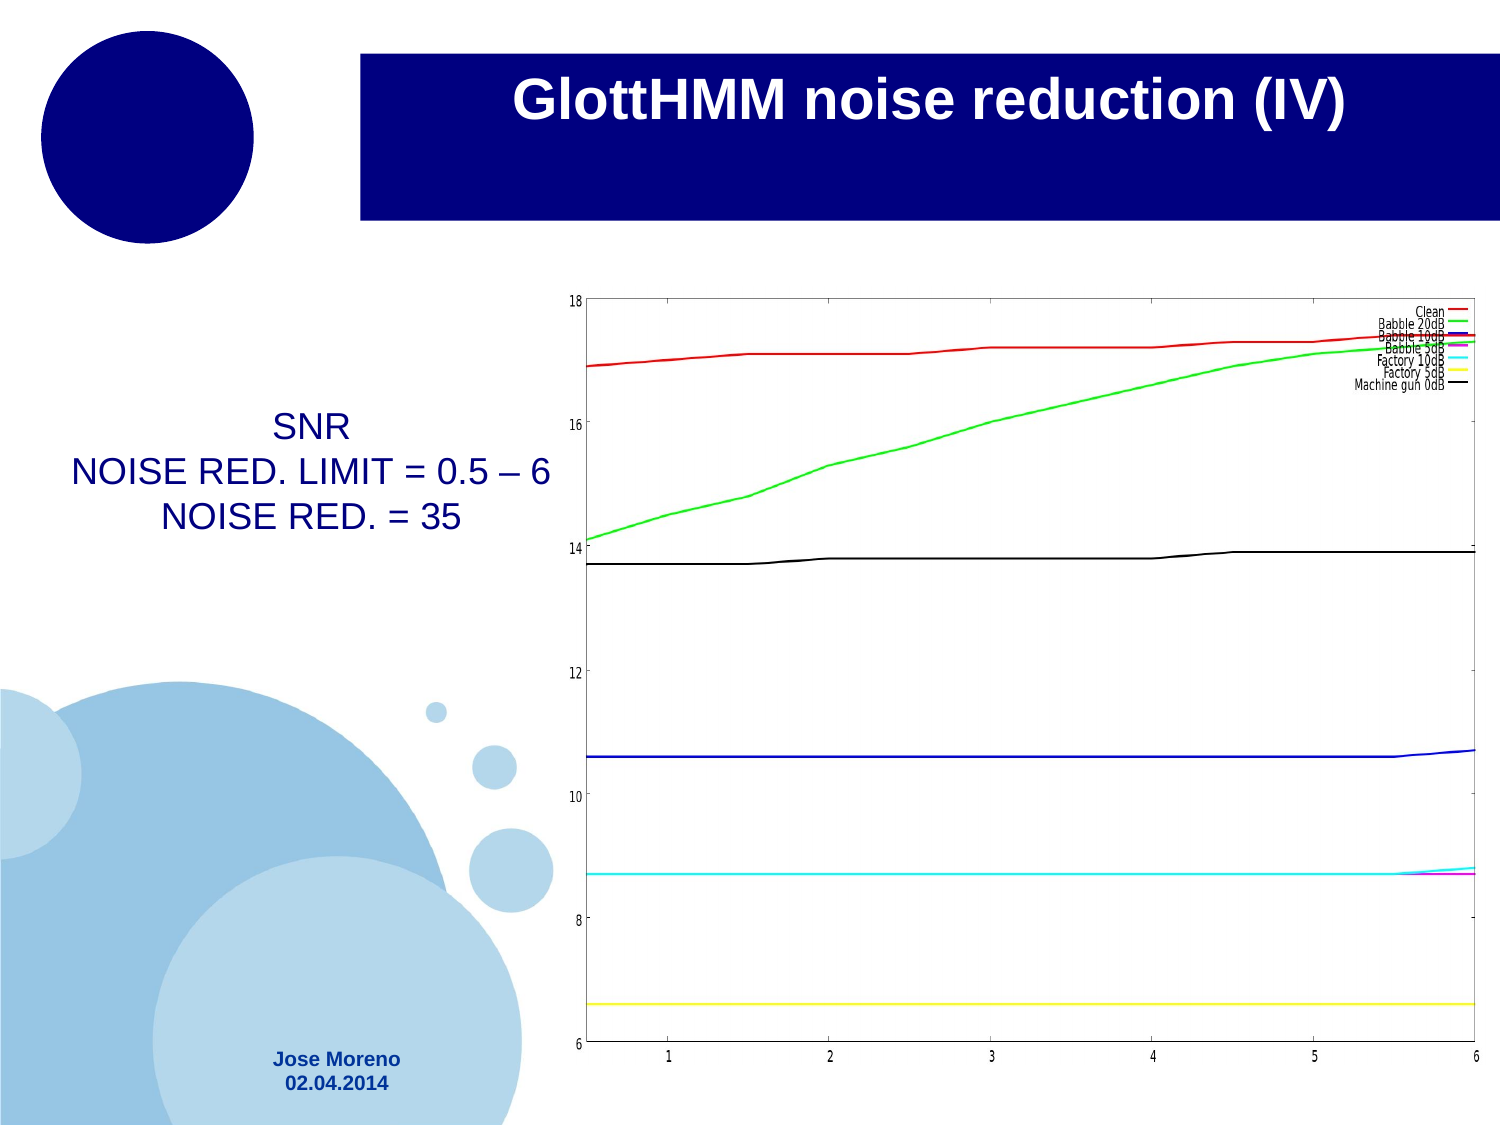

# GlottHMM noise reduction (IV)
SNR
NOISE RED. LIMIT = 0.5 – 6
NOISE RED. = 35